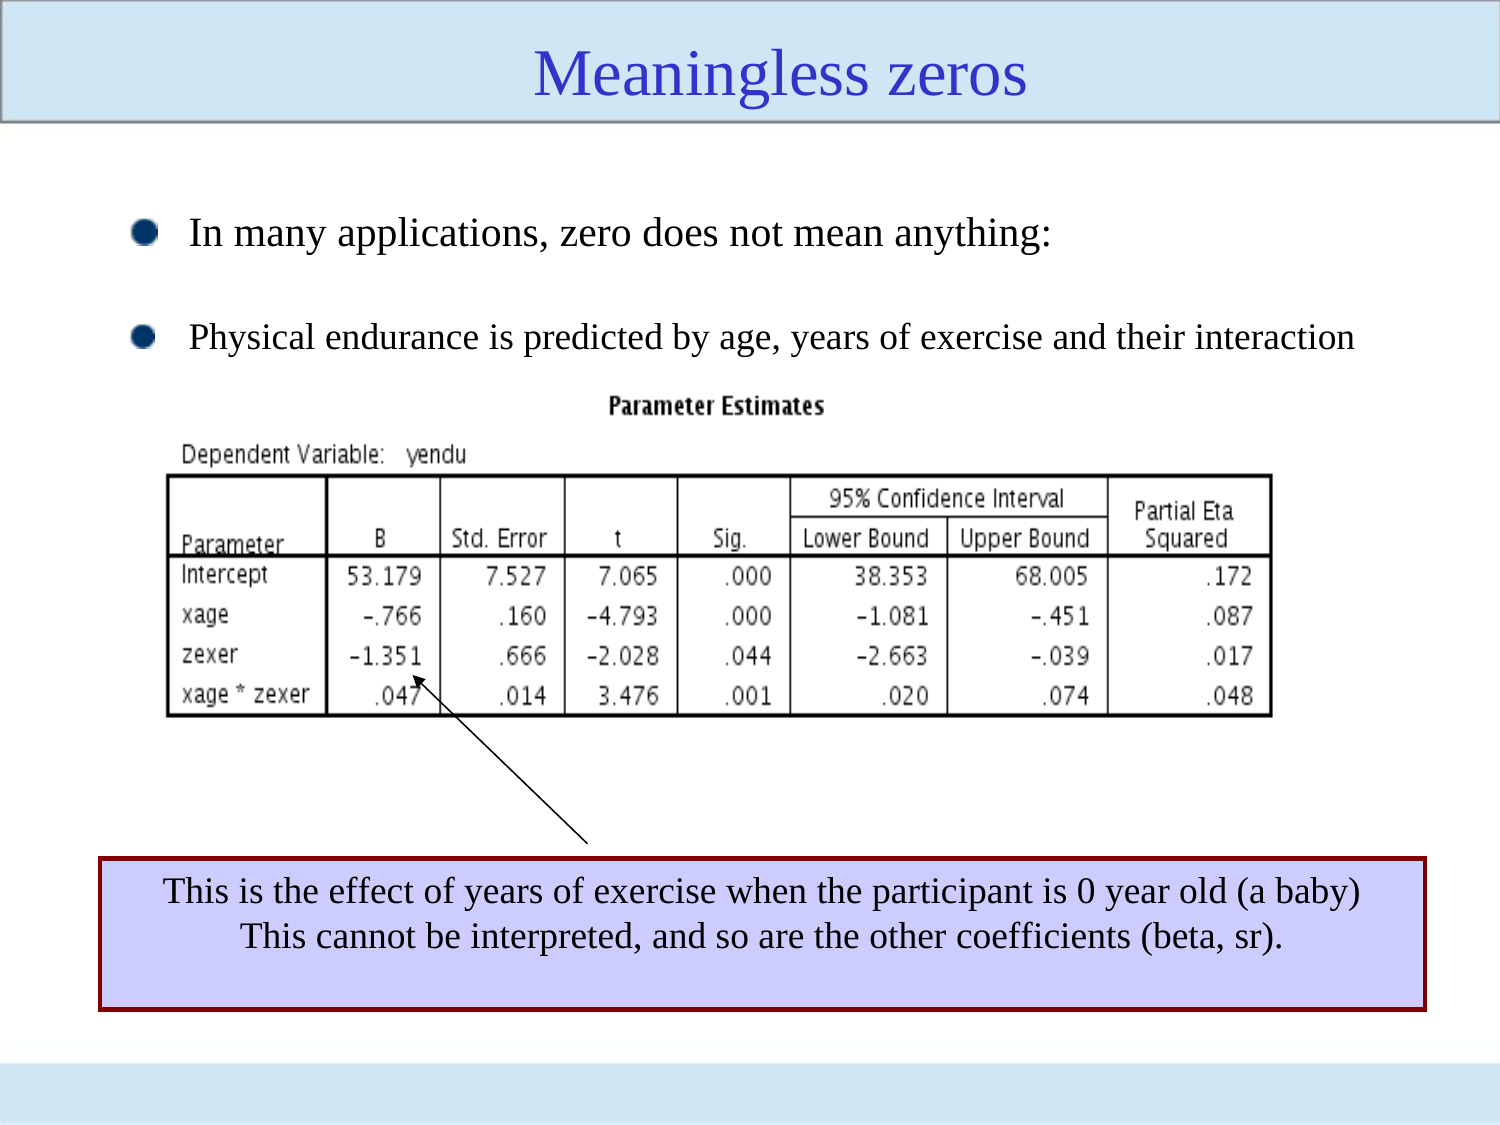

# Meaningless zeros
In many applications, zero does not mean anything:
Physical endurance is predicted by age, years of exercise and their interaction
This is the effect of years of exercise when the participant is 0 year old (a baby)
This cannot be interpreted, and so are the other coefficients (beta, sr).